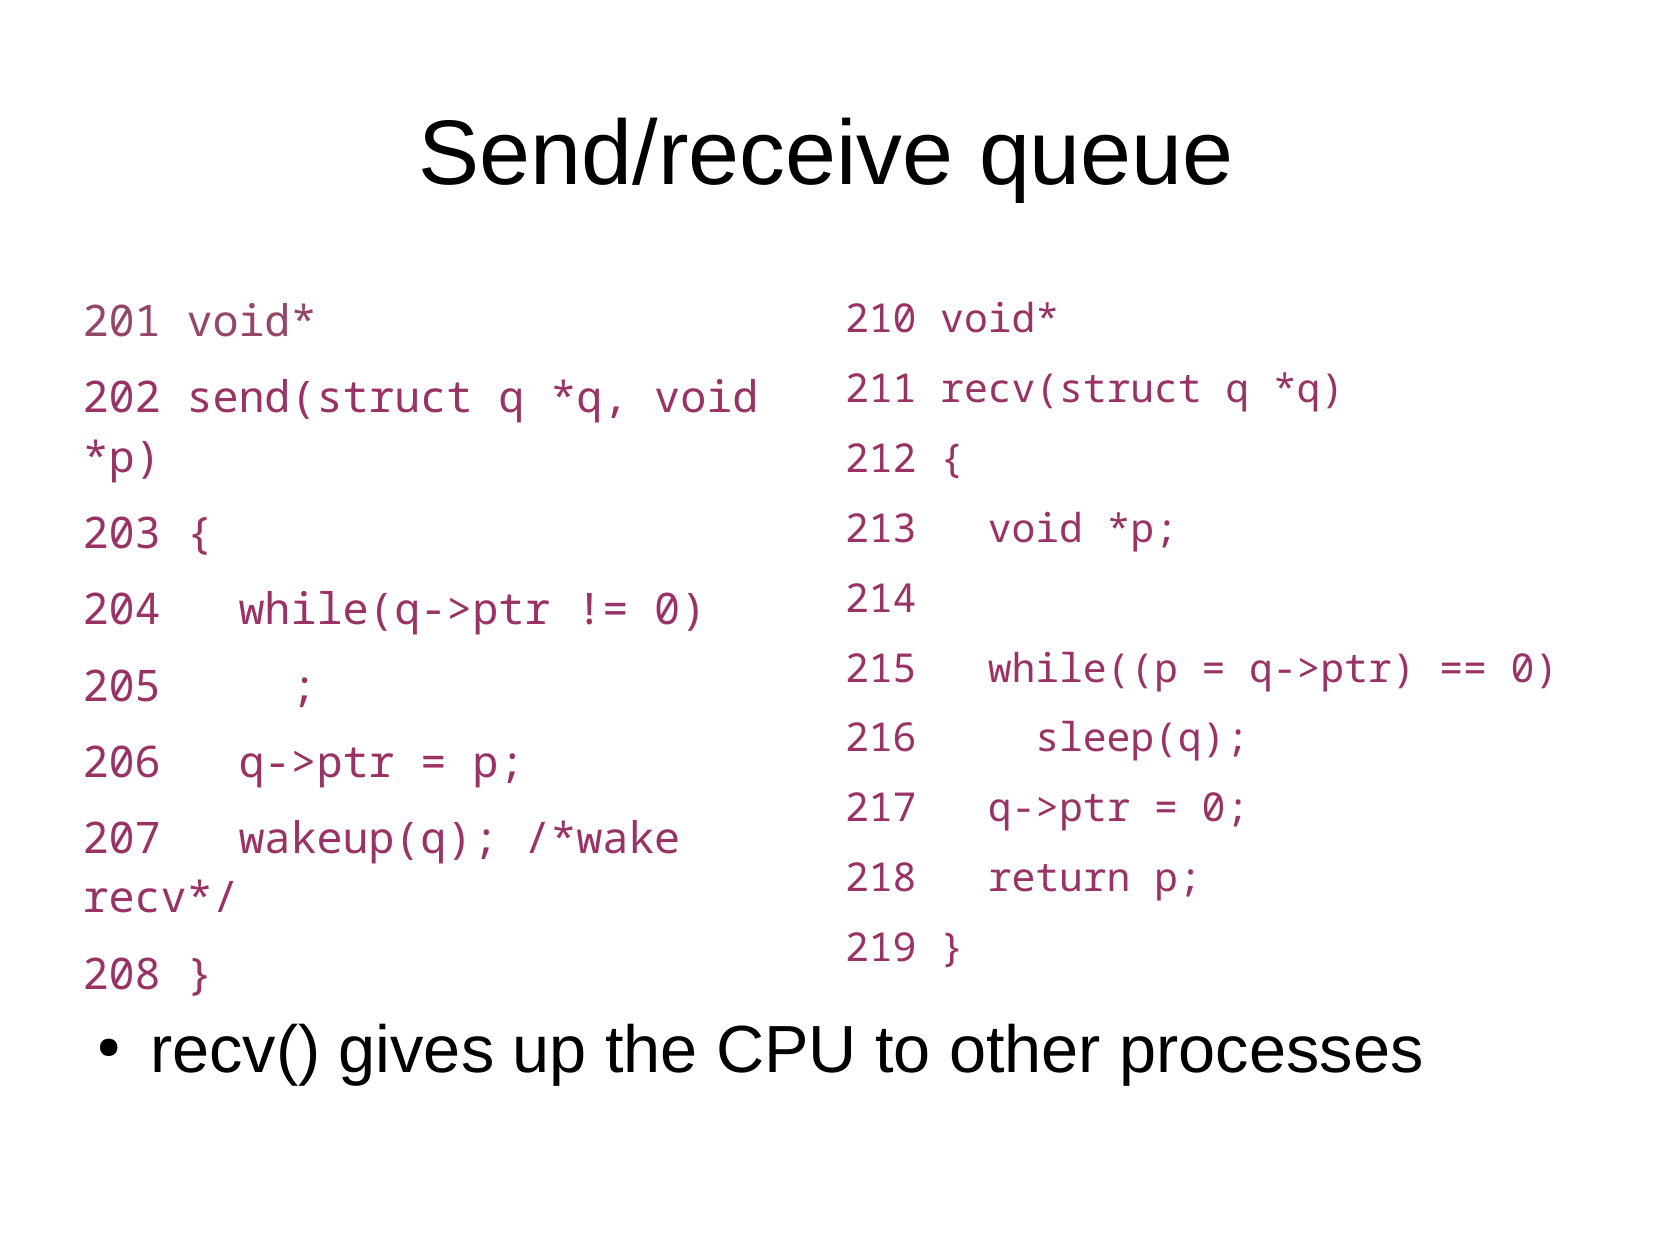

Send/receive queue
# 201 void*
202 send(struct q *q, void *p)
203 {
204 while(q->ptr != 0)
205 ;
206 q->ptr = p;
207 wakeup(q); /*wake recv*/
208 }
210 void*
211 recv(struct q *q)
212 {
213 void *p;
214
215 while((p = q->ptr) == 0)
216 sleep(q);
217 q->ptr = 0;
218 return p;
219 }
recv() gives up the CPU to other processes